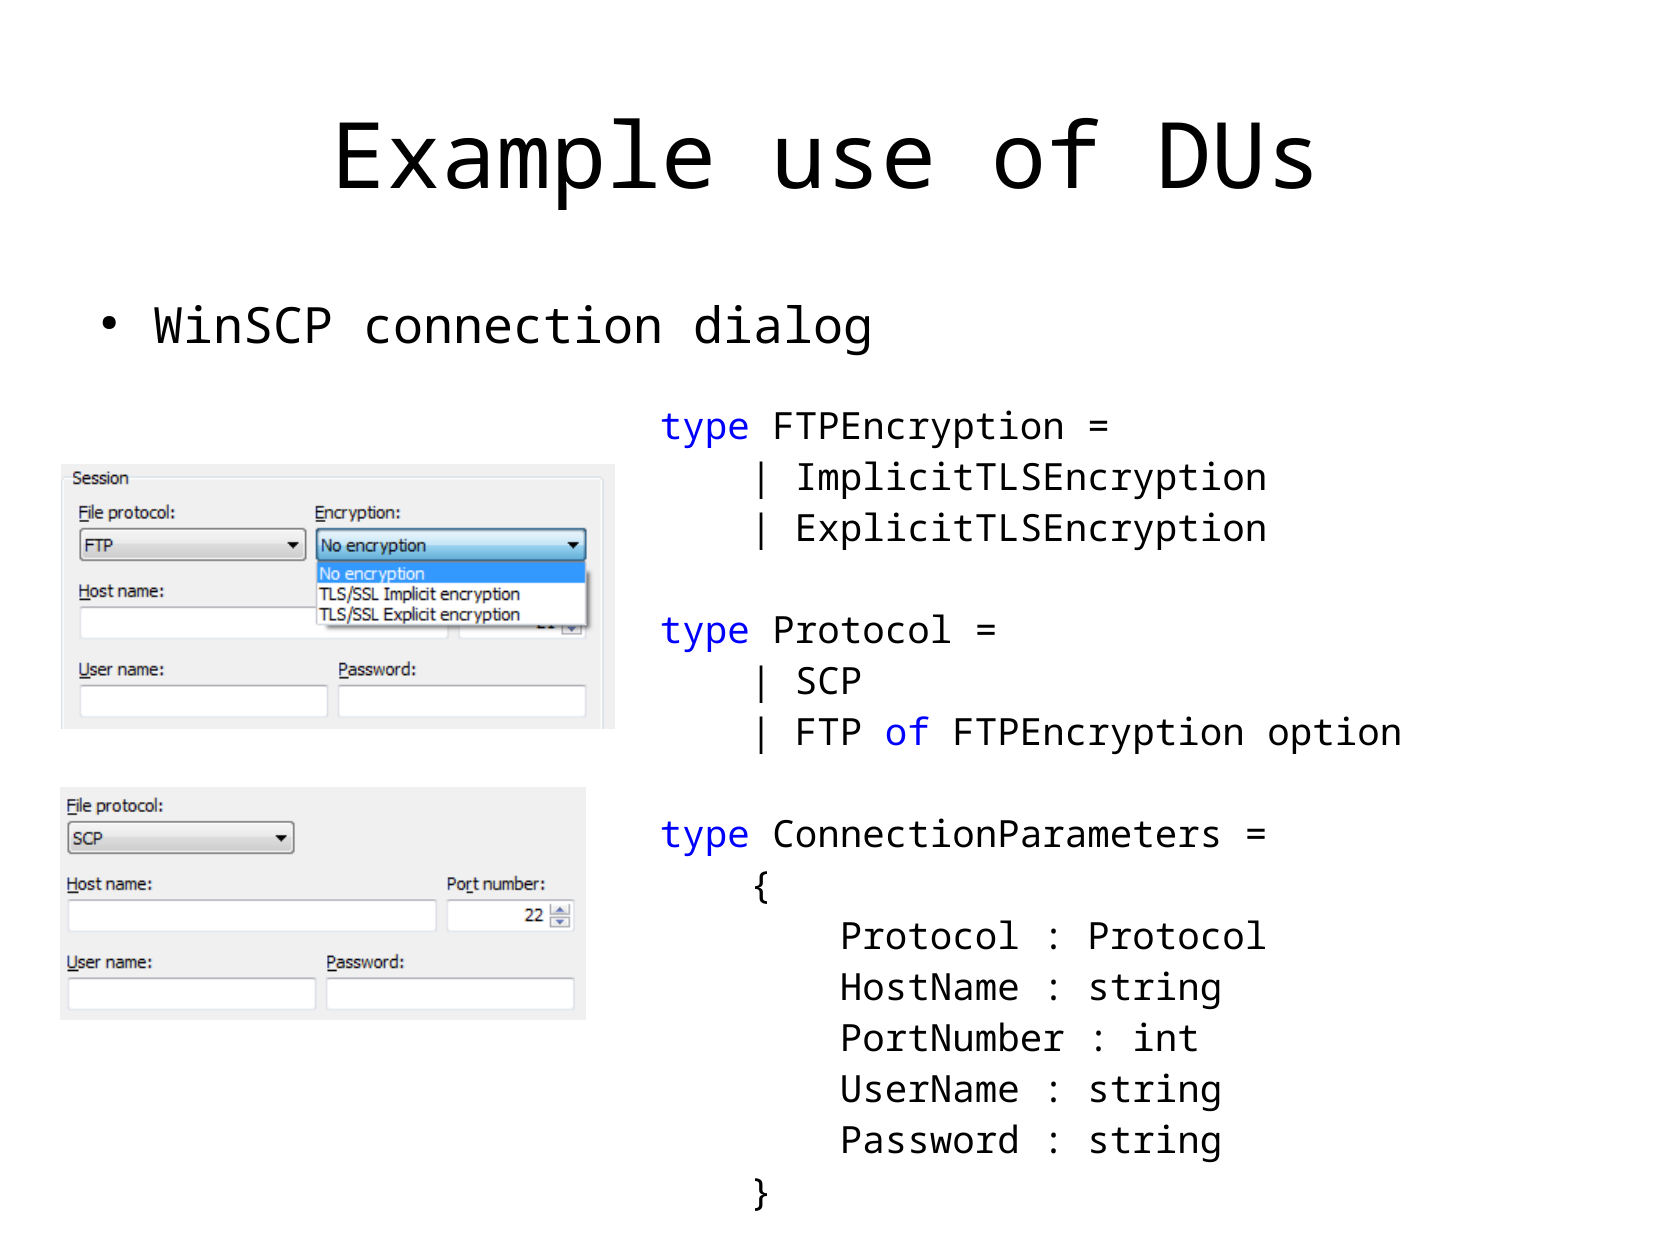

# Example use of DUs
WinSCP connection dialog
type FTPEncryption =
 | ImplicitTLSEncryption
 | ExplicitTLSEncryption
type Protocol =
 | SCP
 | FTP of FTPEncryption option
type ConnectionParameters =
 {
 Protocol : Protocol
 HostName : string
 PortNumber : int
 UserName : string
 Password : string
 }